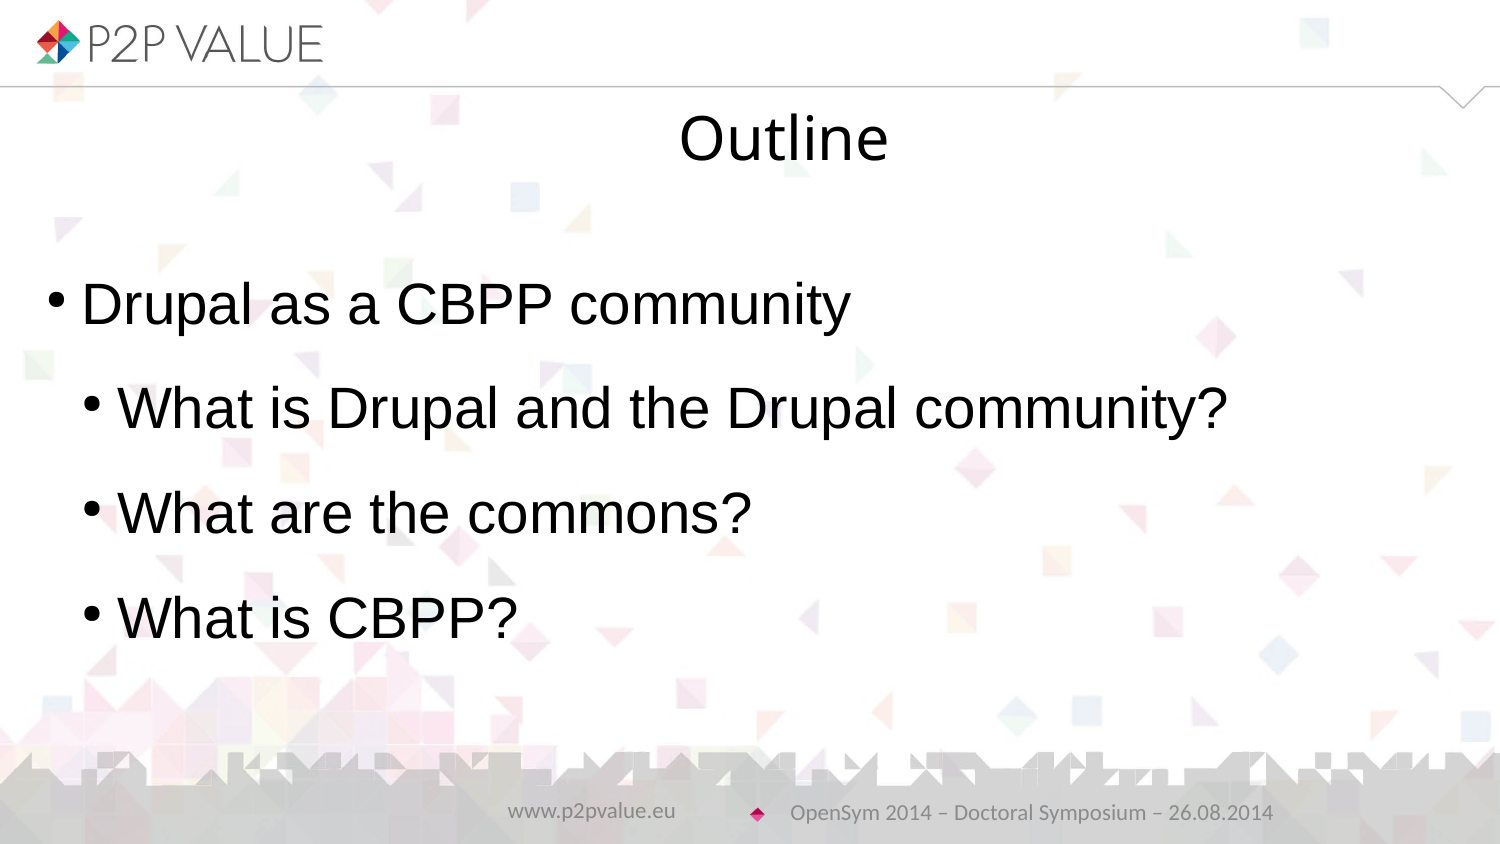

# Outline
Drupal as a CBPP community
What is Drupal and the Drupal community?
What are the commons?
What is CBPP?
OpenSym 2014 – Doctoral Symposium – 26.08.2014
www.p2pvalue.eu